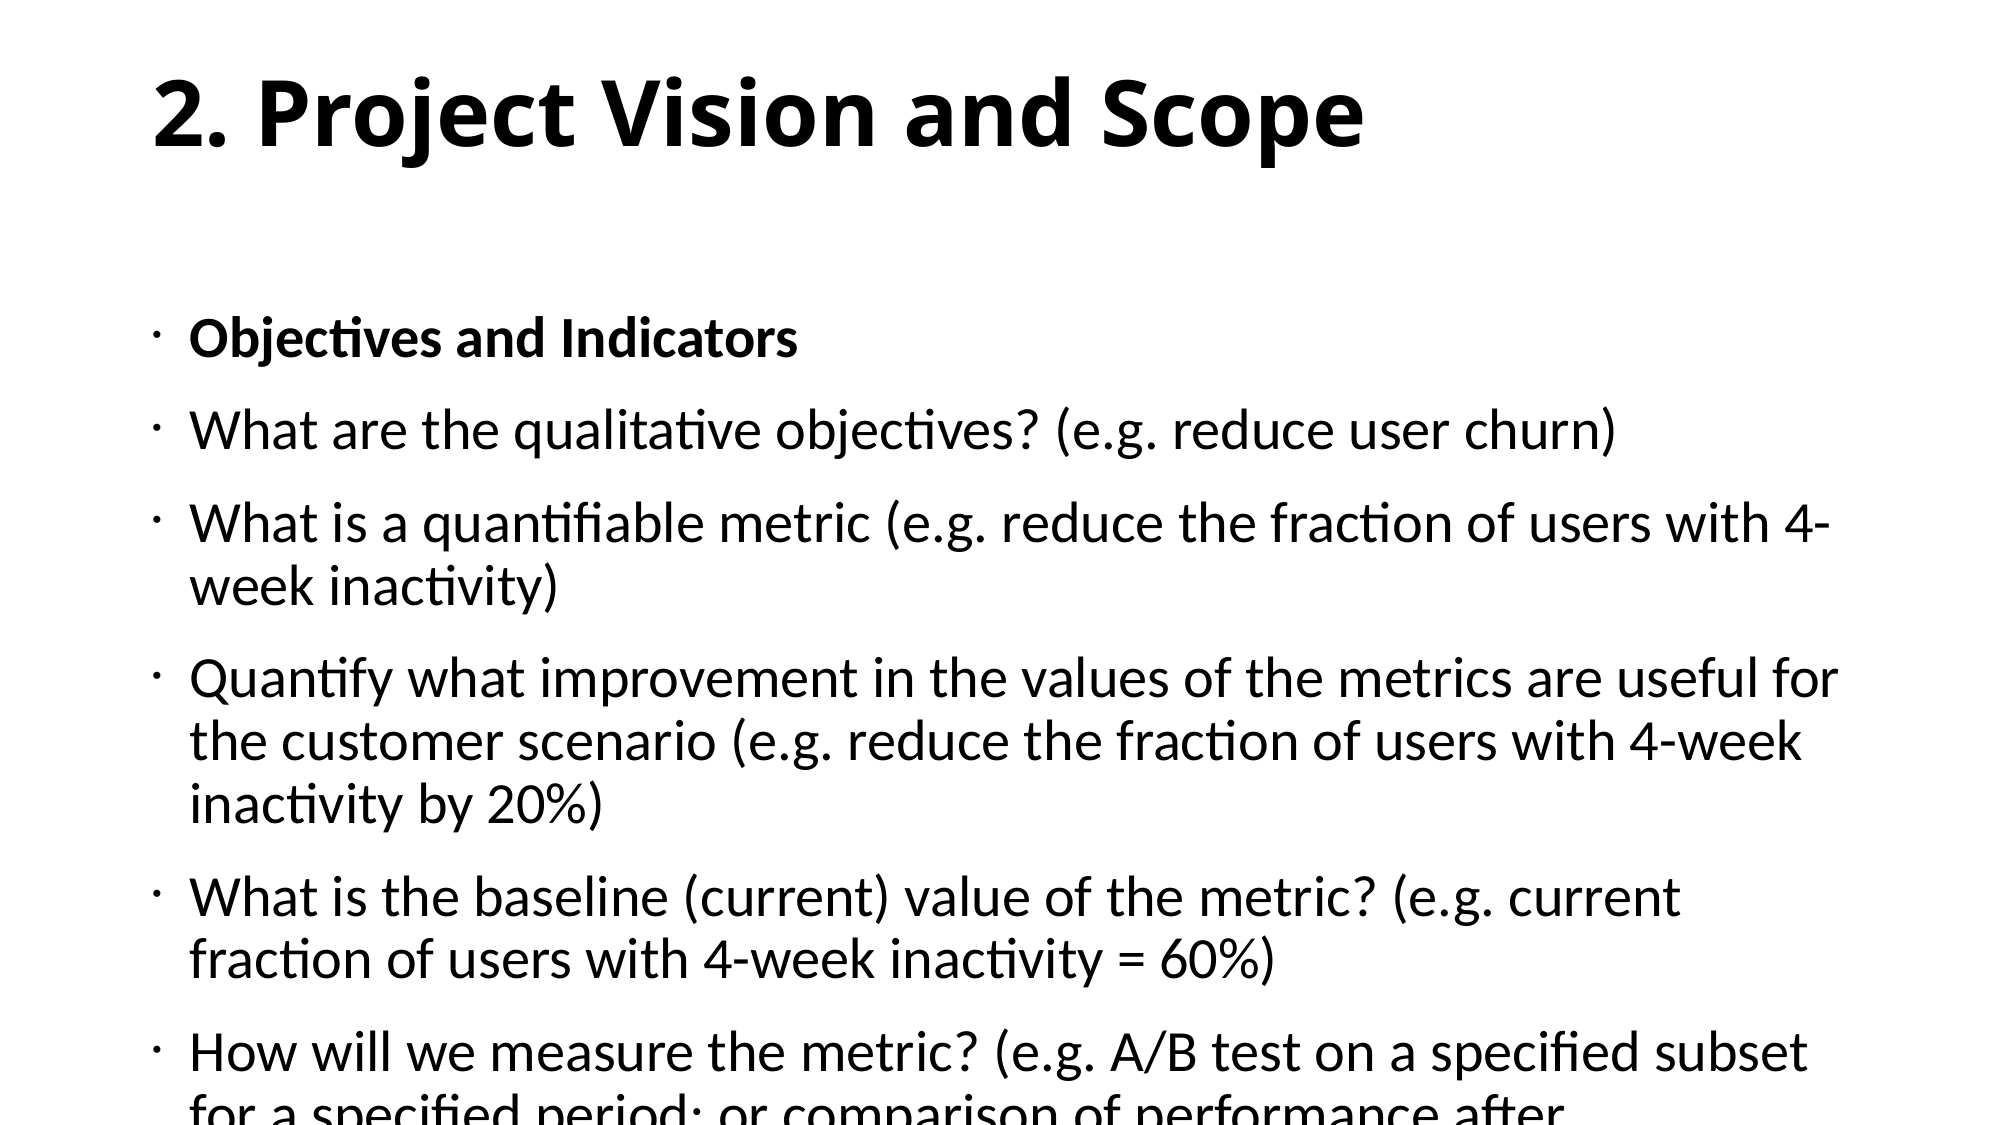

# 2. Project Vision and Scope
Objectives and Indicators
What are the qualitative objectives? (e.g. reduce user churn)
What is a quantifiable metric (e.g. reduce the fraction of users with 4-week inactivity)
Quantify what improvement in the values of the metrics are useful for the customer scenario (e.g. reduce the fraction of users with 4-week inactivity by 20%)
What is the baseline (current) value of the metric? (e.g. current fraction of users with 4-week inactivity = 60%)
How will we measure the metric? (e.g. A/B test on a specified subset for a specified period; or comparison of performance after implementation to baseline)